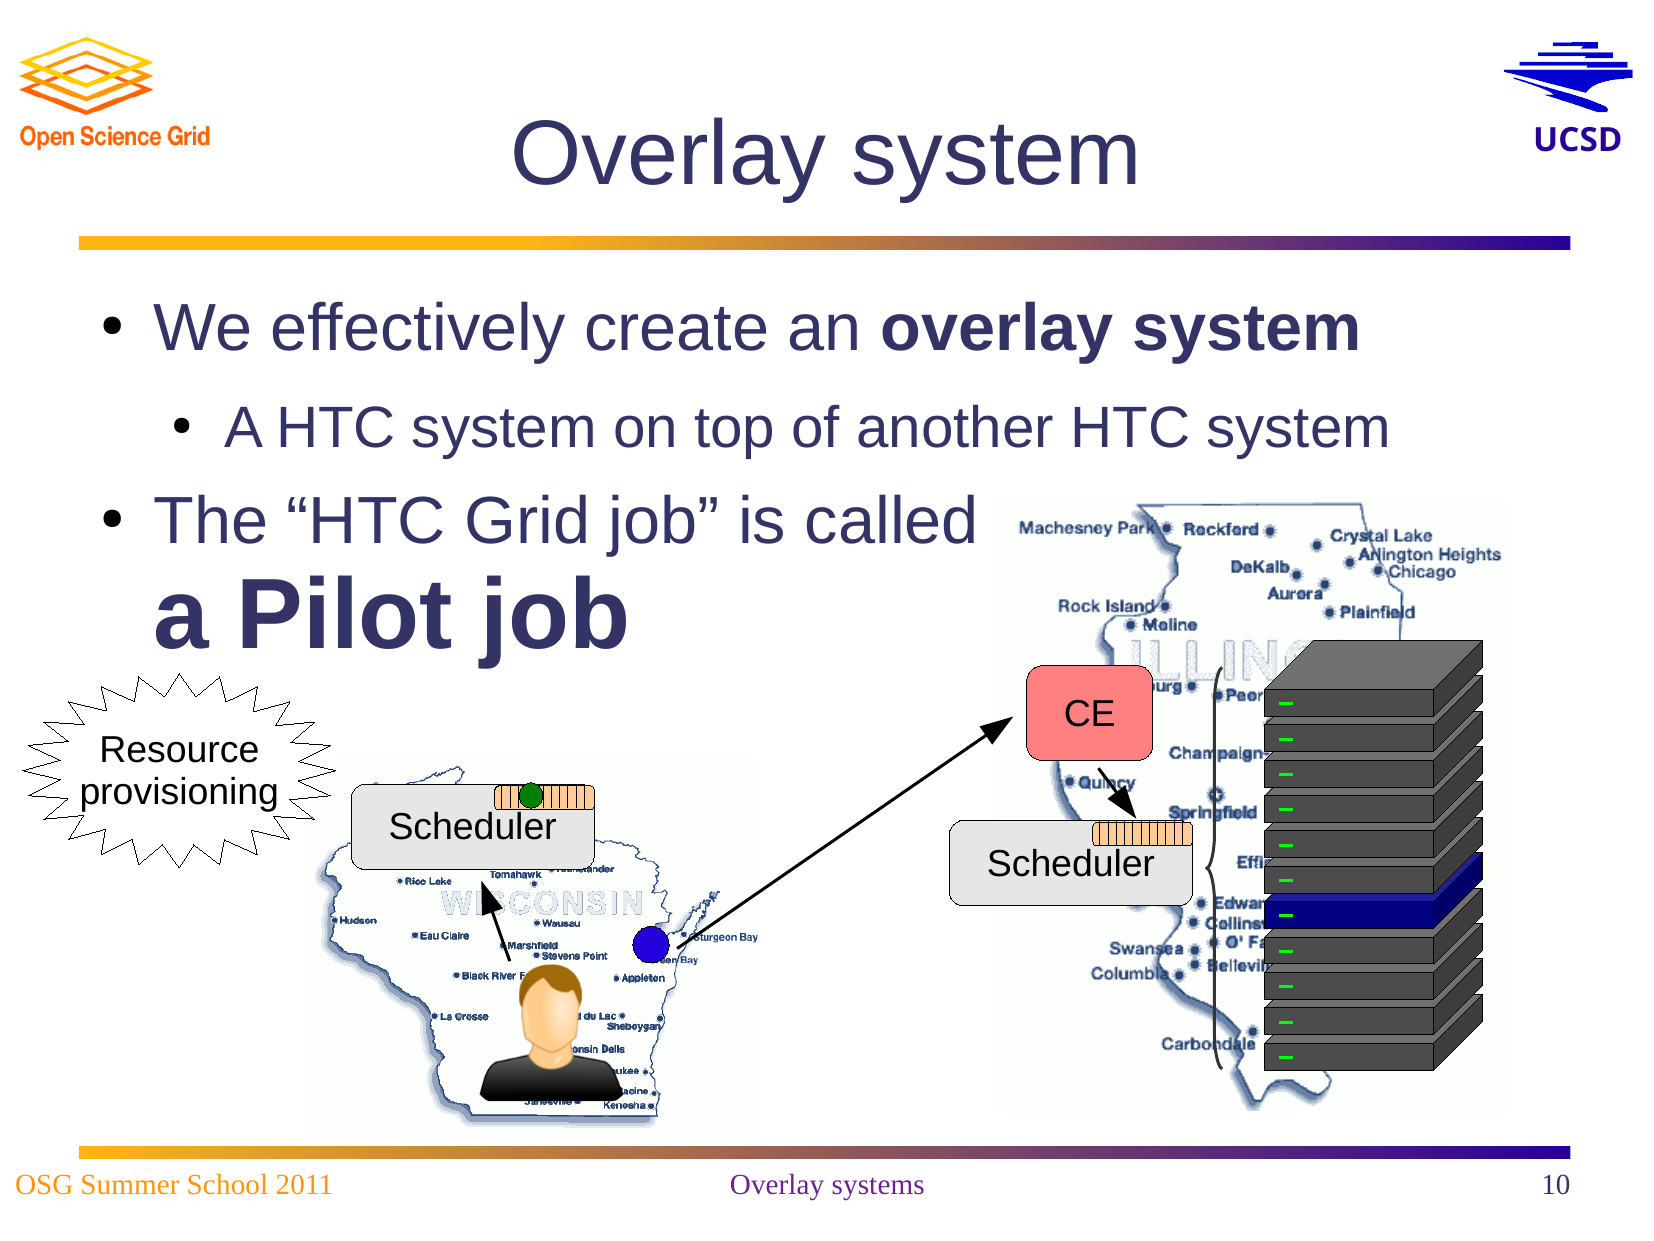

# Overlay system
We effectively create an overlay system
A HTC system on top of another HTC system
The “HTC Grid job” is called
a Pilot job
CE
Resource
provisioning
Scheduler
Scheduler
OSG Summer School 2011
Overlay systems
10